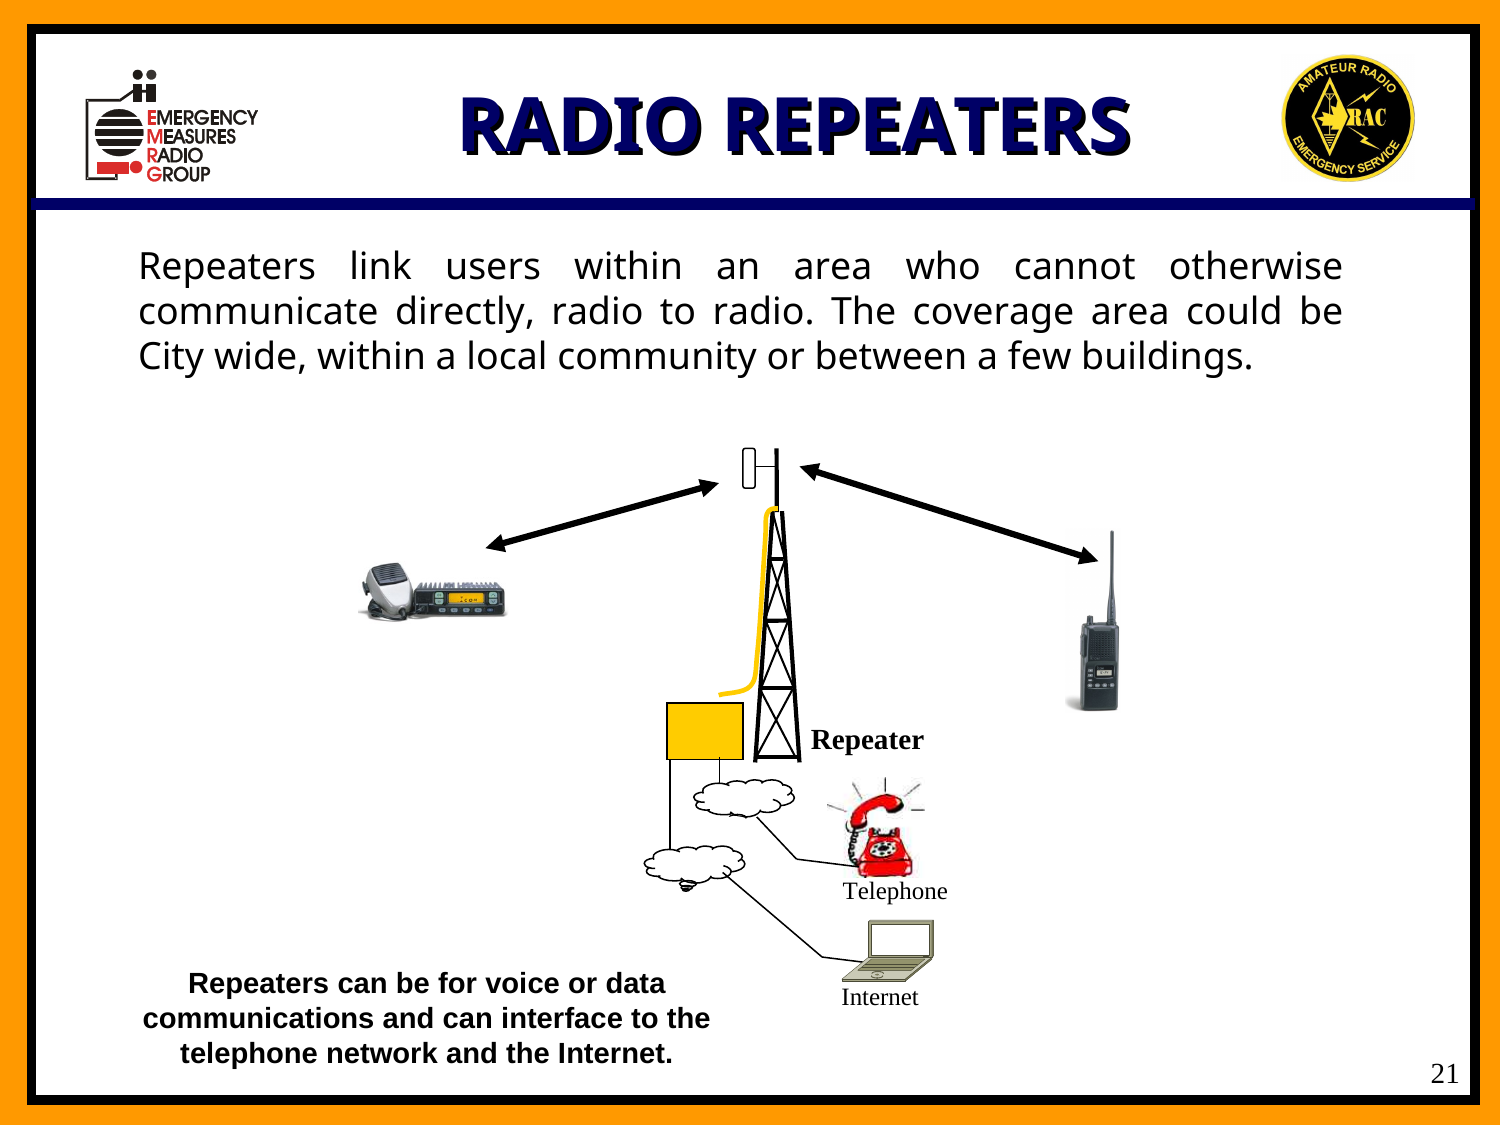

RADIO REPEATERS
Repeaters link users within an area who cannot otherwise communicate directly, radio to radio. The coverage area could be City wide, within a local community or between a few buildings.
Repeater
Telephone
Repeaters can be for voice or data communications and can interface to the telephone network and the Internet.
Internet
21